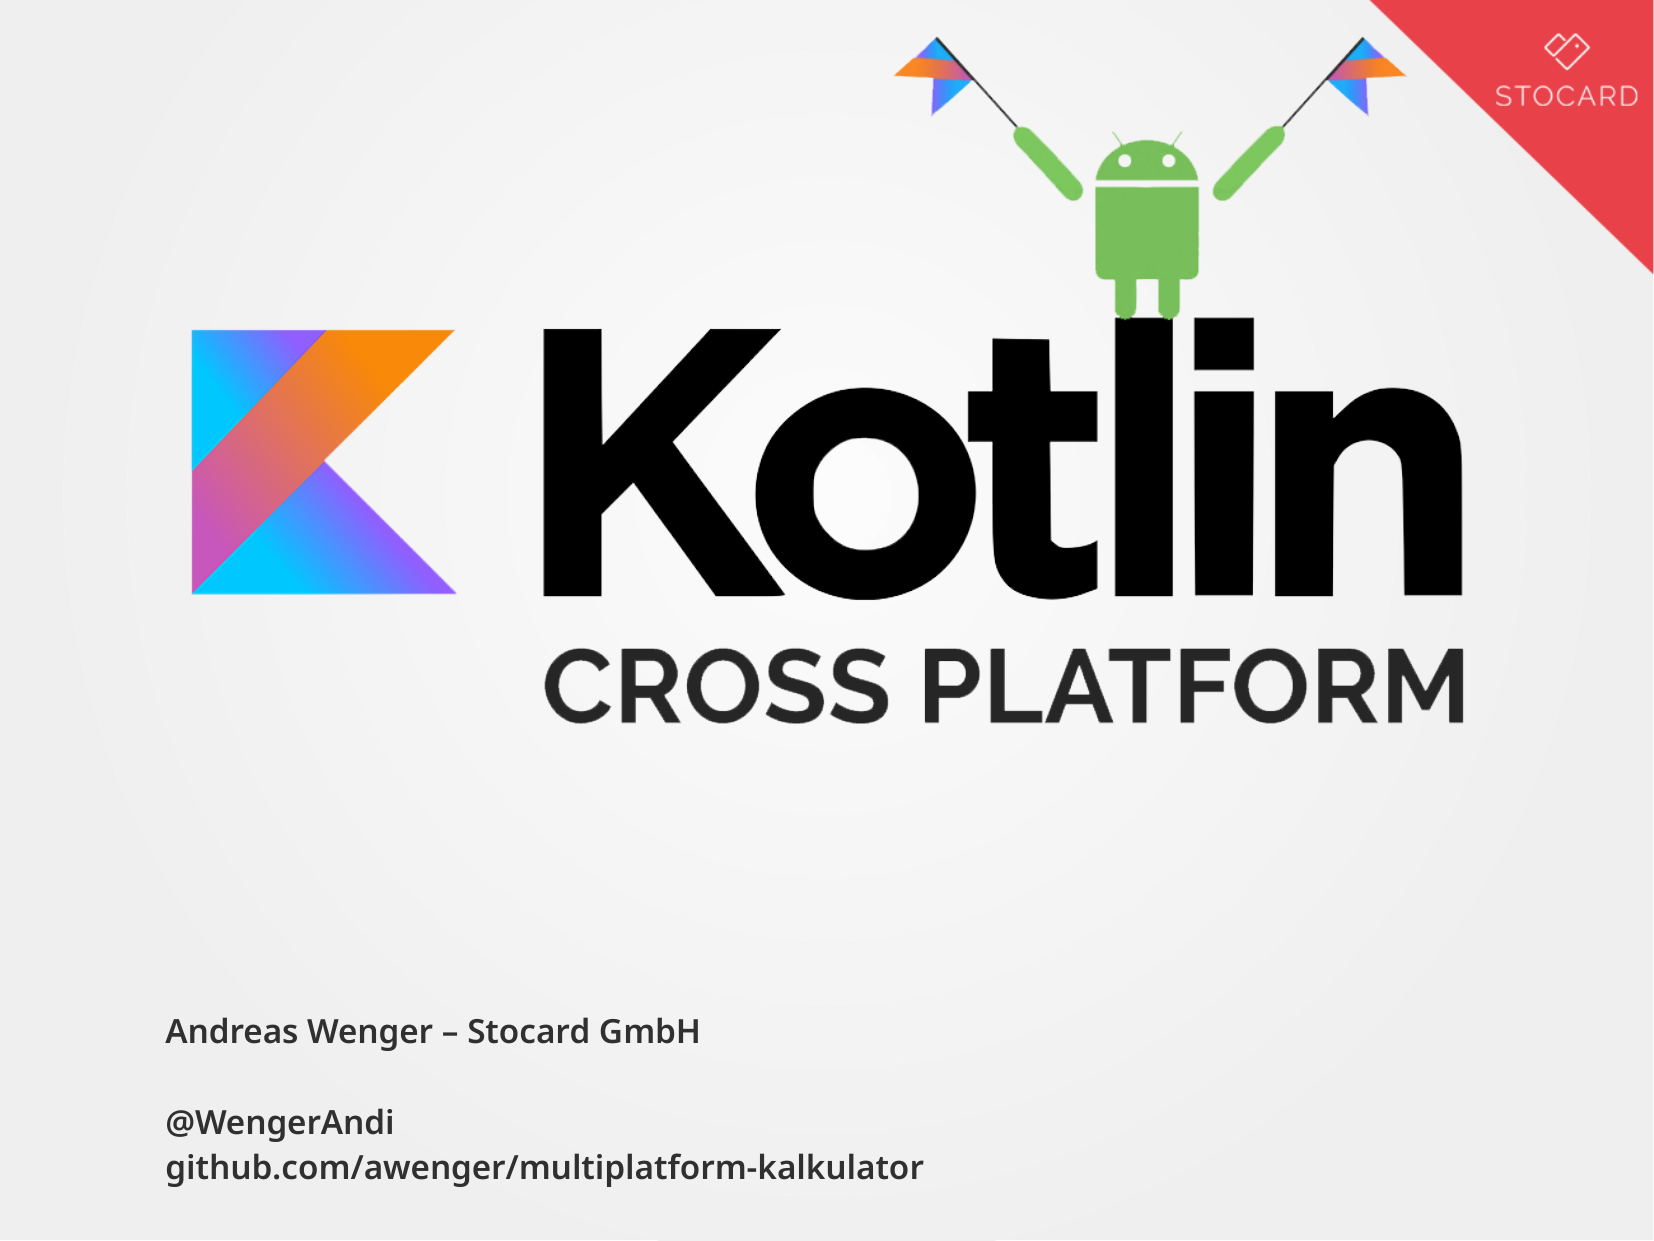

# Andreas Wenger – Stocard GmbH
@WengerAndi
github.com/awenger/multiplatform-kalkulator